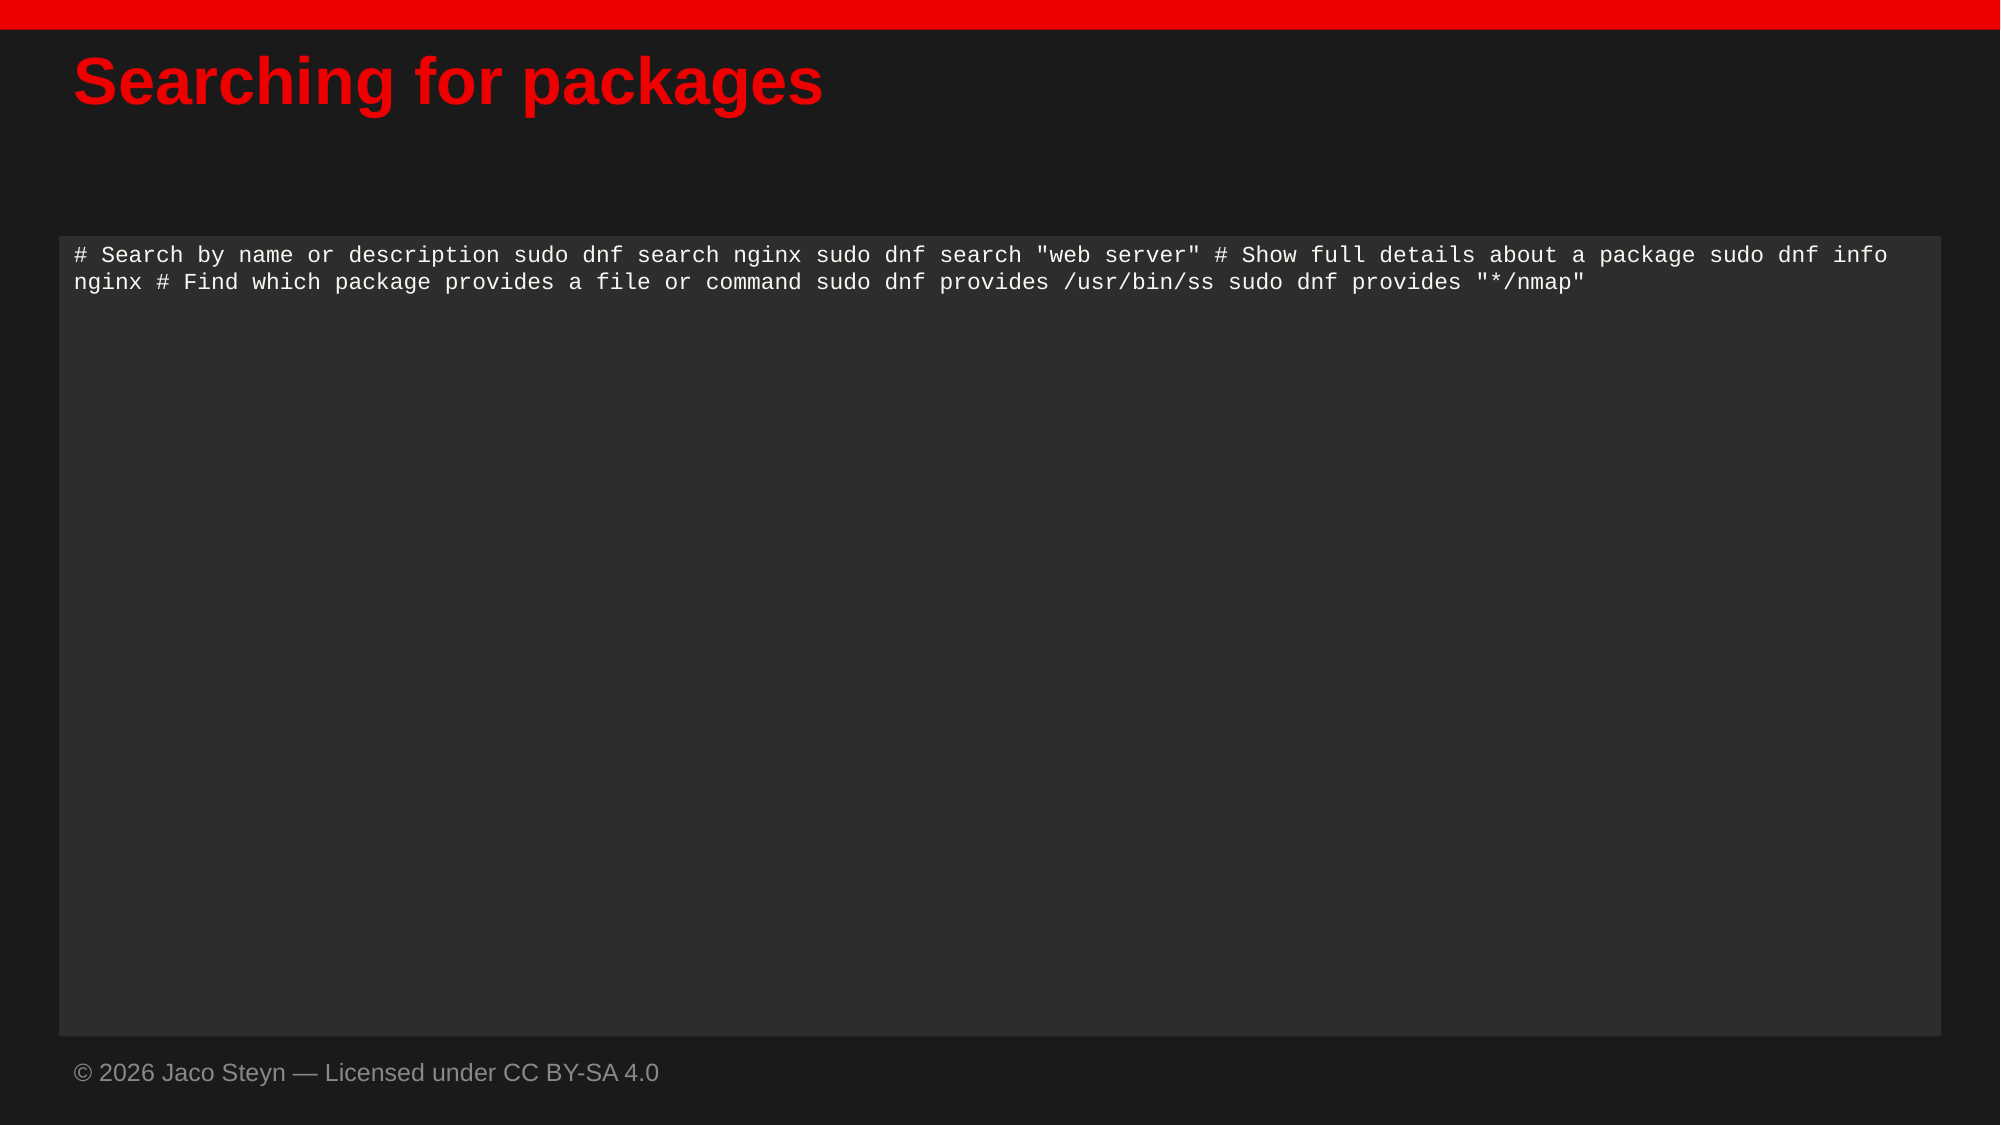

Searching for packages
# Search by name or description sudo dnf search nginx sudo dnf search "web server" # Show full details about a package sudo dnf info nginx # Find which package provides a file or command sudo dnf provides /usr/bin/ss sudo dnf provides "*/nmap"
© 2026 Jaco Steyn — Licensed under CC BY-SA 4.0